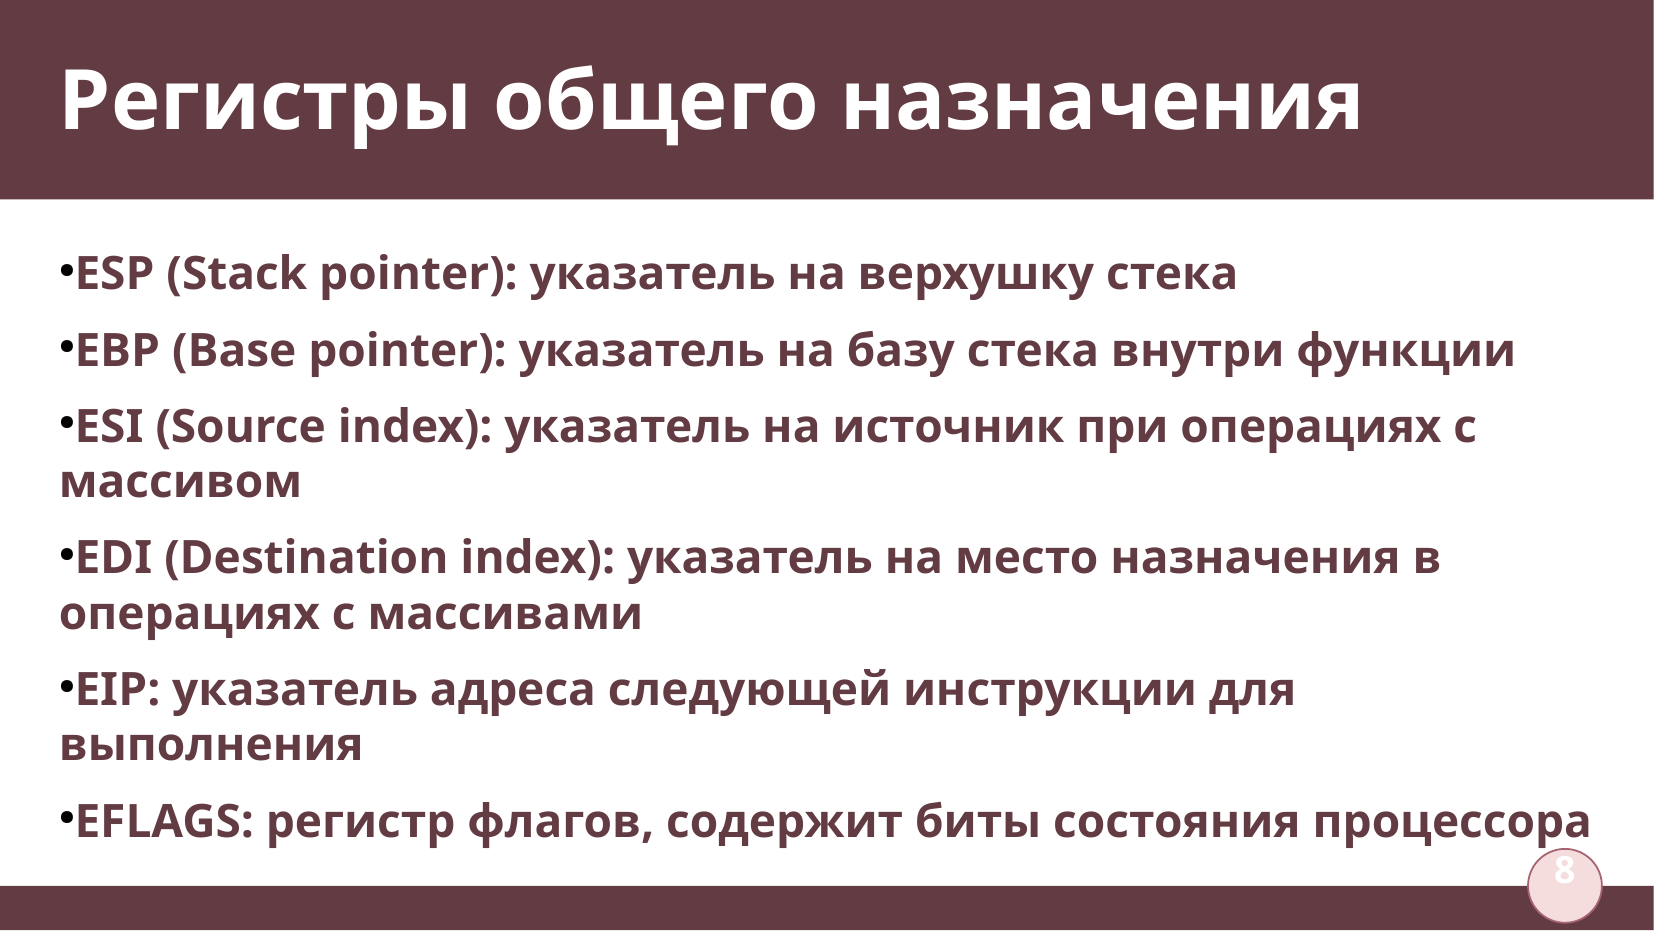

# Регистры общего назначения
ESP (Stack pointer): указатель на верхушку стека
EBP (Base pointer): указатель на базу стека внутри функции
ESI (Source index): указатель на источник при операциях с массивом
EDI (Destination index): указатель на место назначения в операциях с массивами
EIP: указатель адреса следующей инструкции для выполнения
EFLAGS: регистр флагов, содержит биты состояния процессора